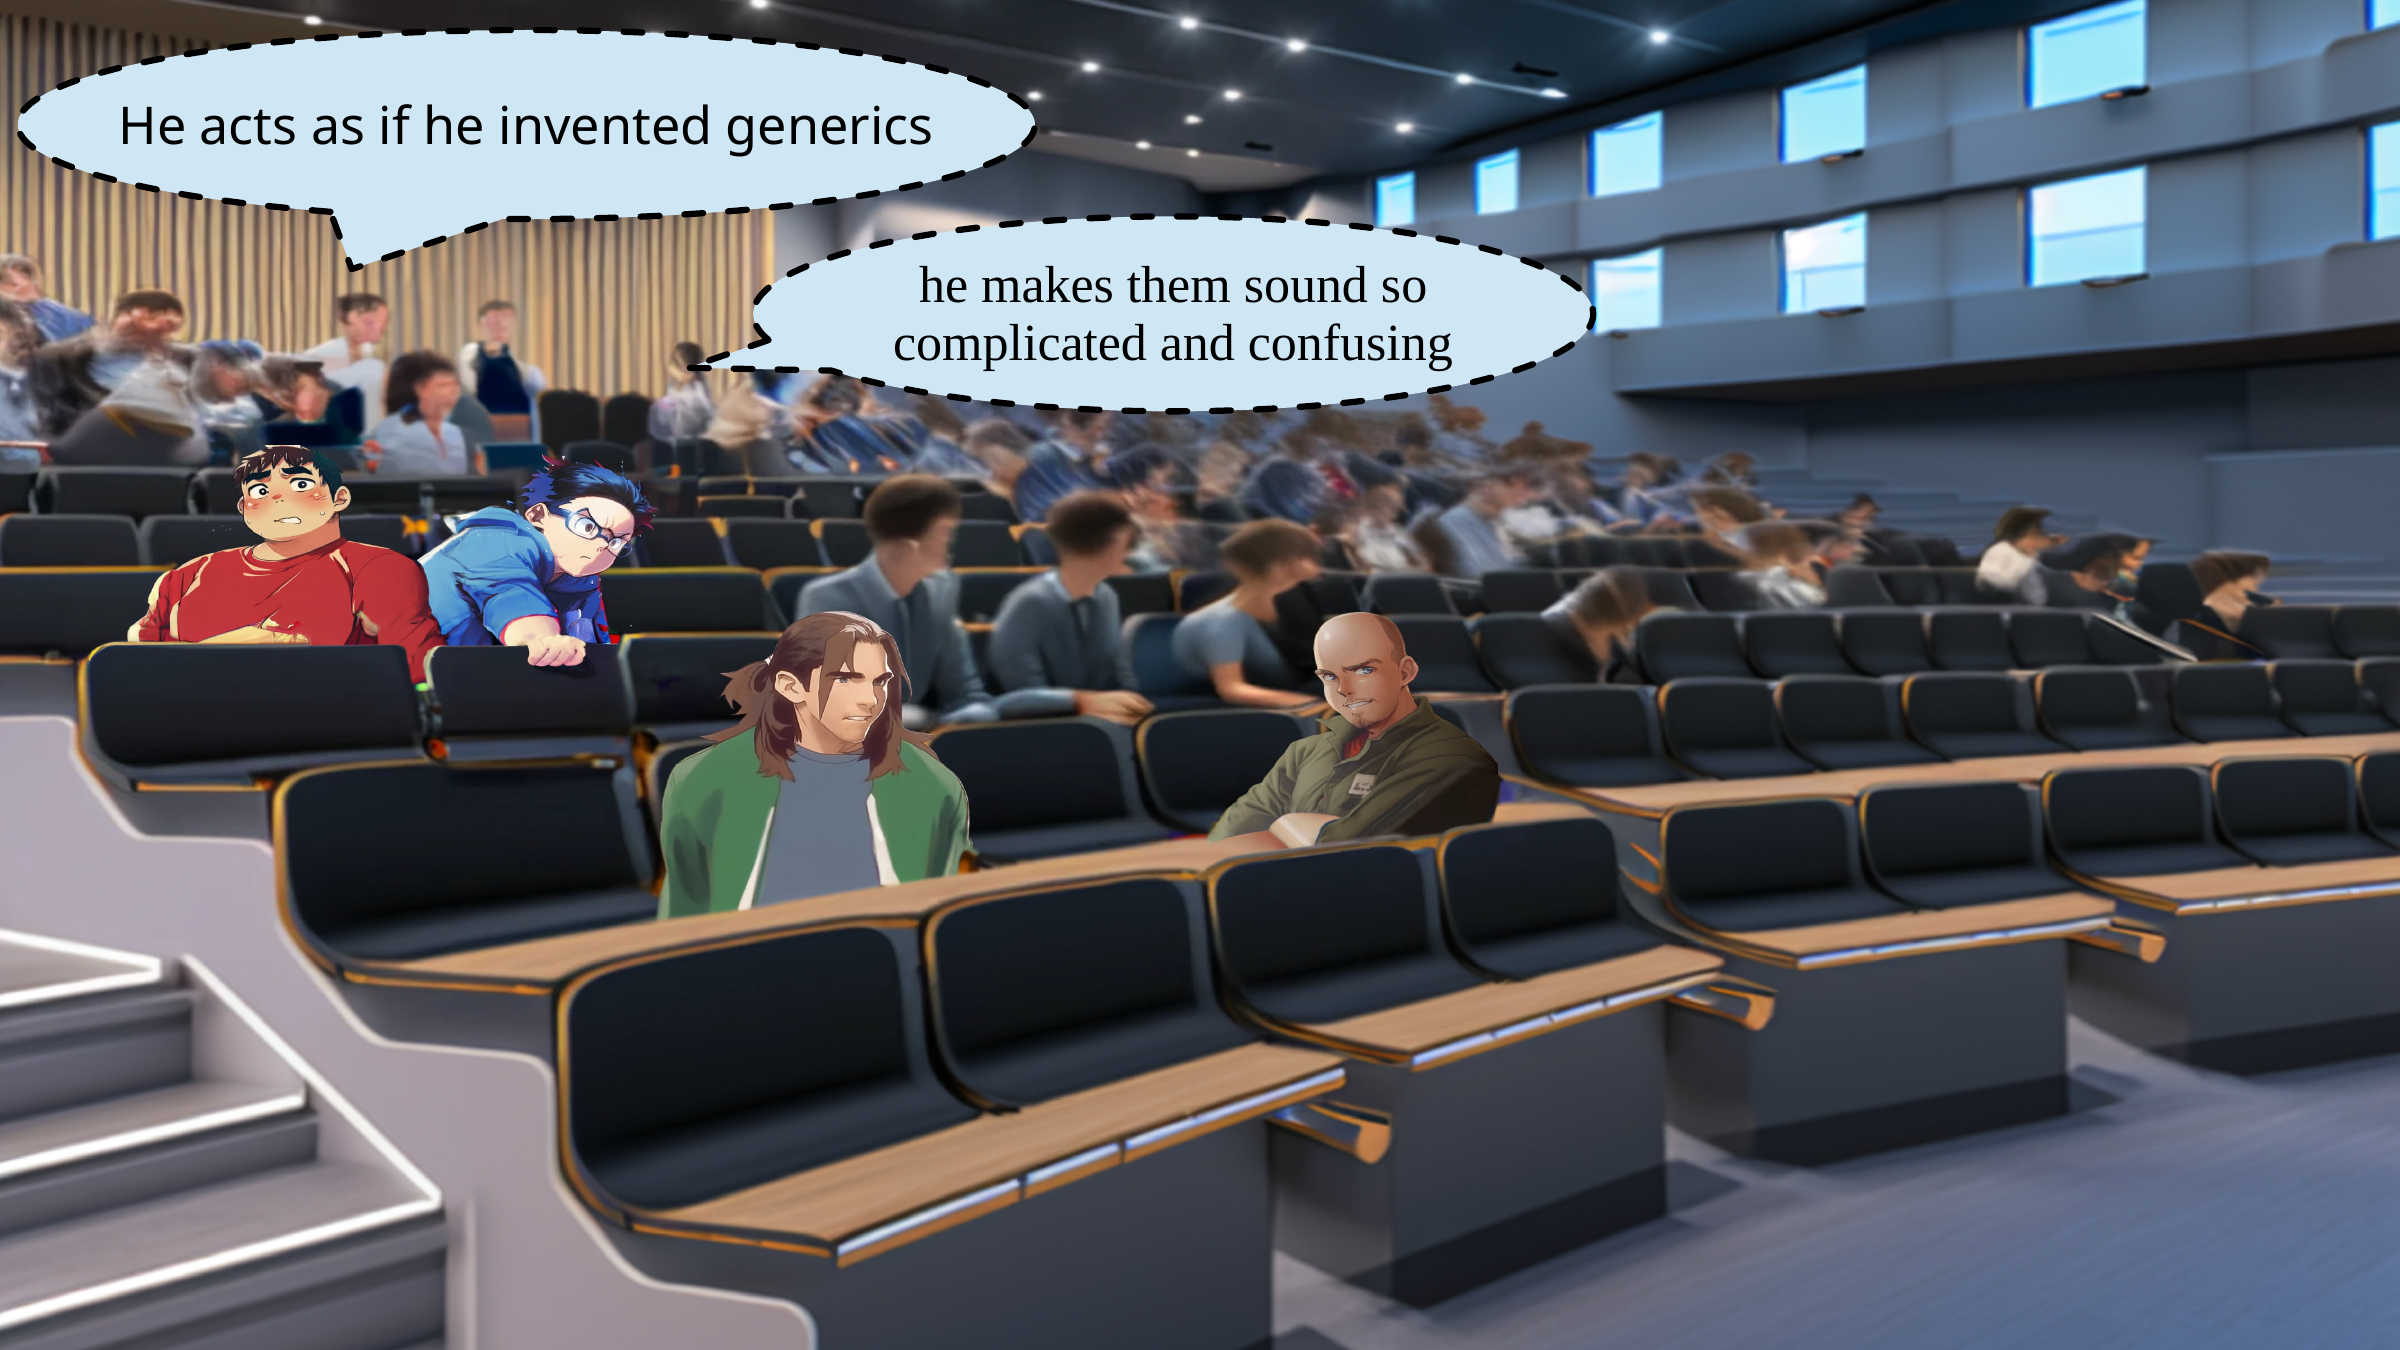

He acts as if he invented generics
he makes them sound so
complicated and confusing